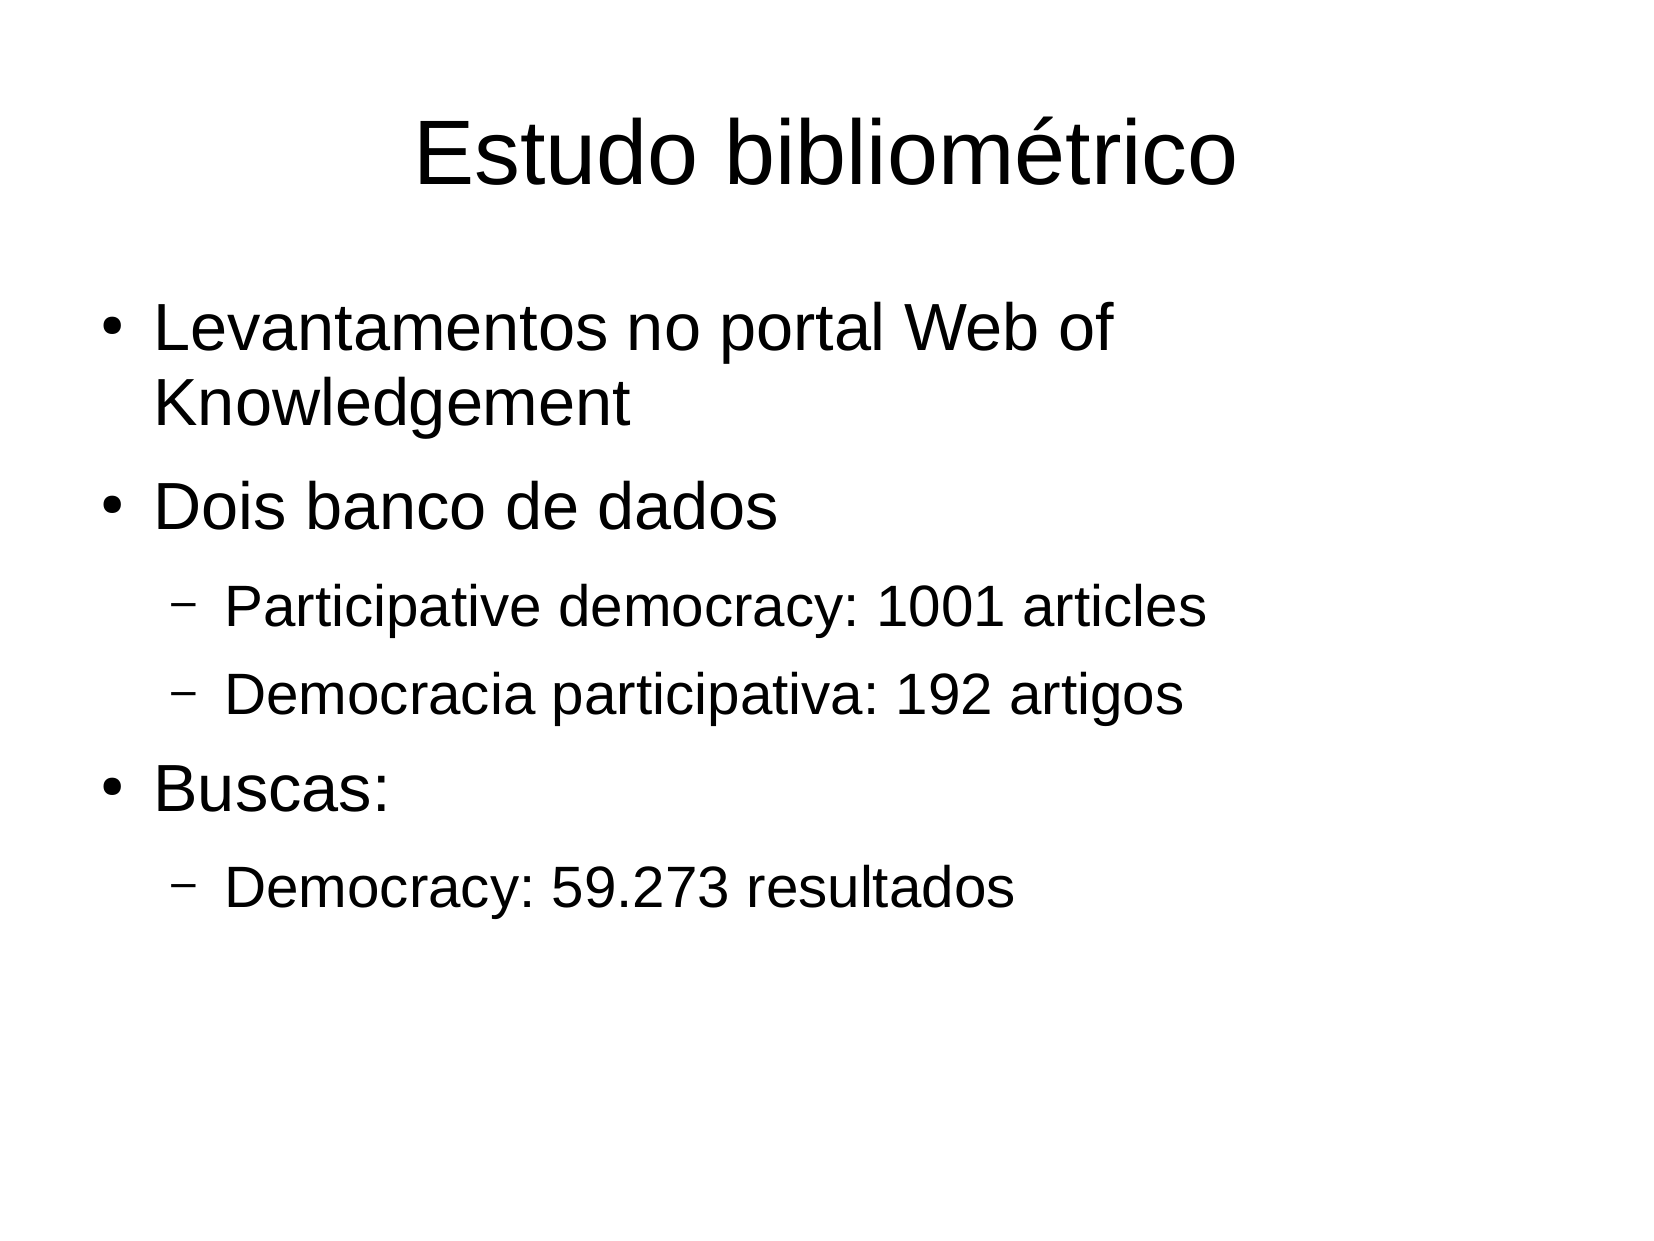

# Estudo bibliométrico
Levantamentos no portal Web of Knowledgement
Dois banco de dados
Participative democracy: 1001 articles
Democracia participativa: 192 artigos
Buscas:
Democracy: 59.273 resultados